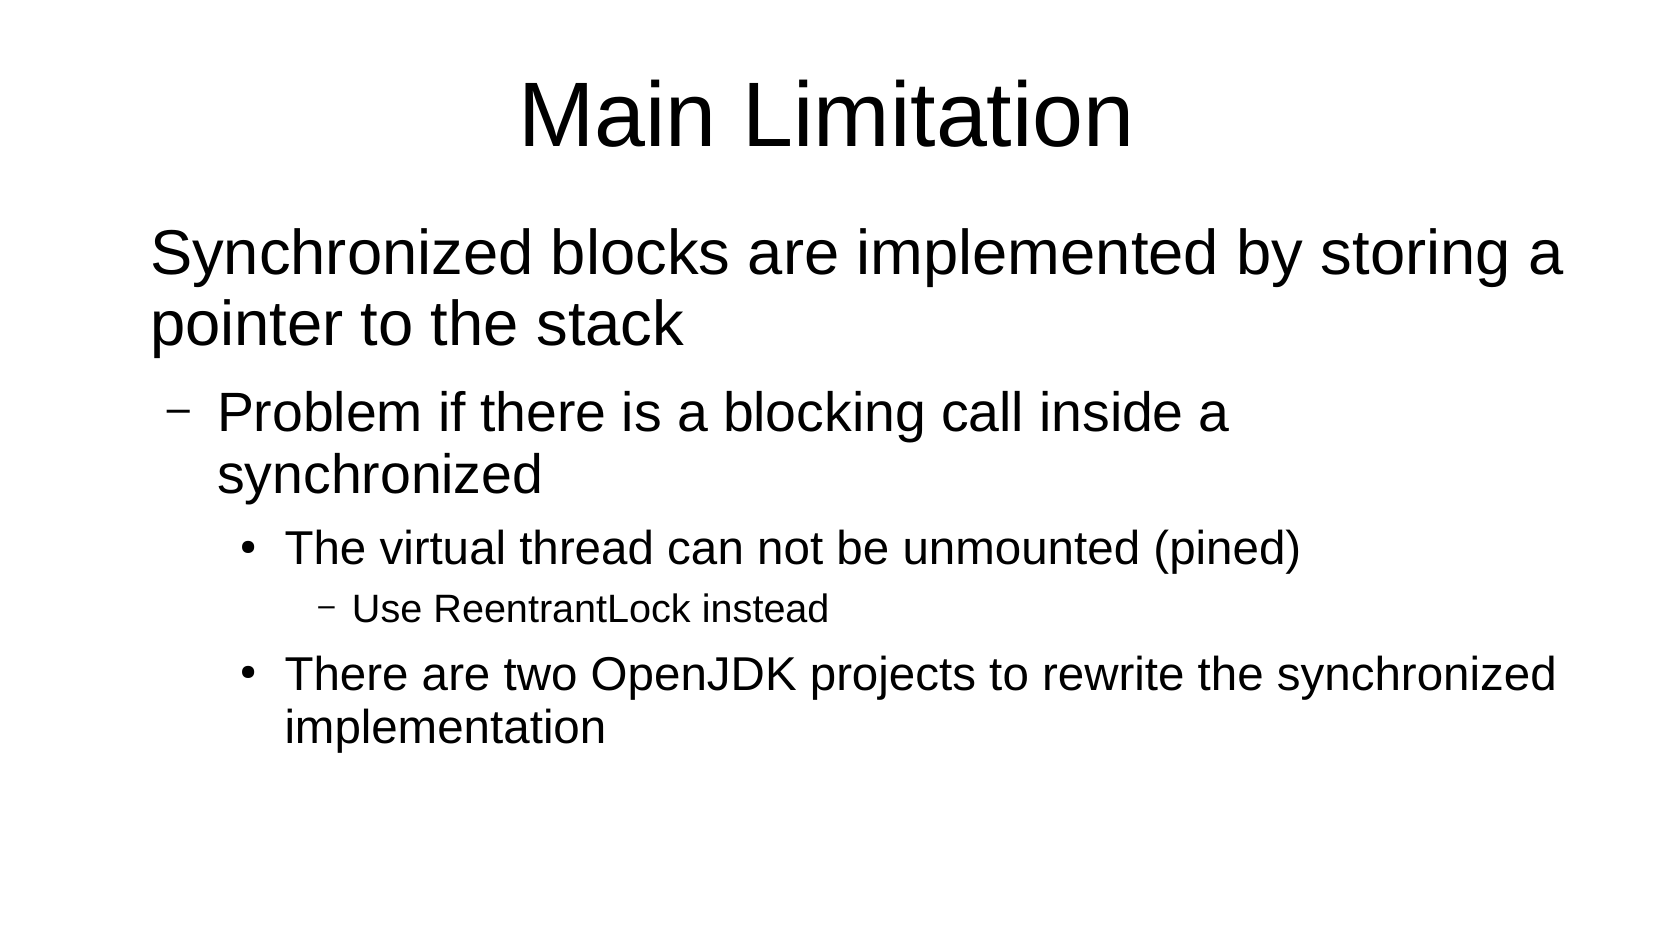

# Main Limitation
Synchronized blocks are implemented by storing a pointer to the stack
Problem if there is a blocking call inside a synchronized
The virtual thread can not be unmounted (pined)
Use ReentrantLock instead
There are two OpenJDK projects to rewrite the synchronized implementation